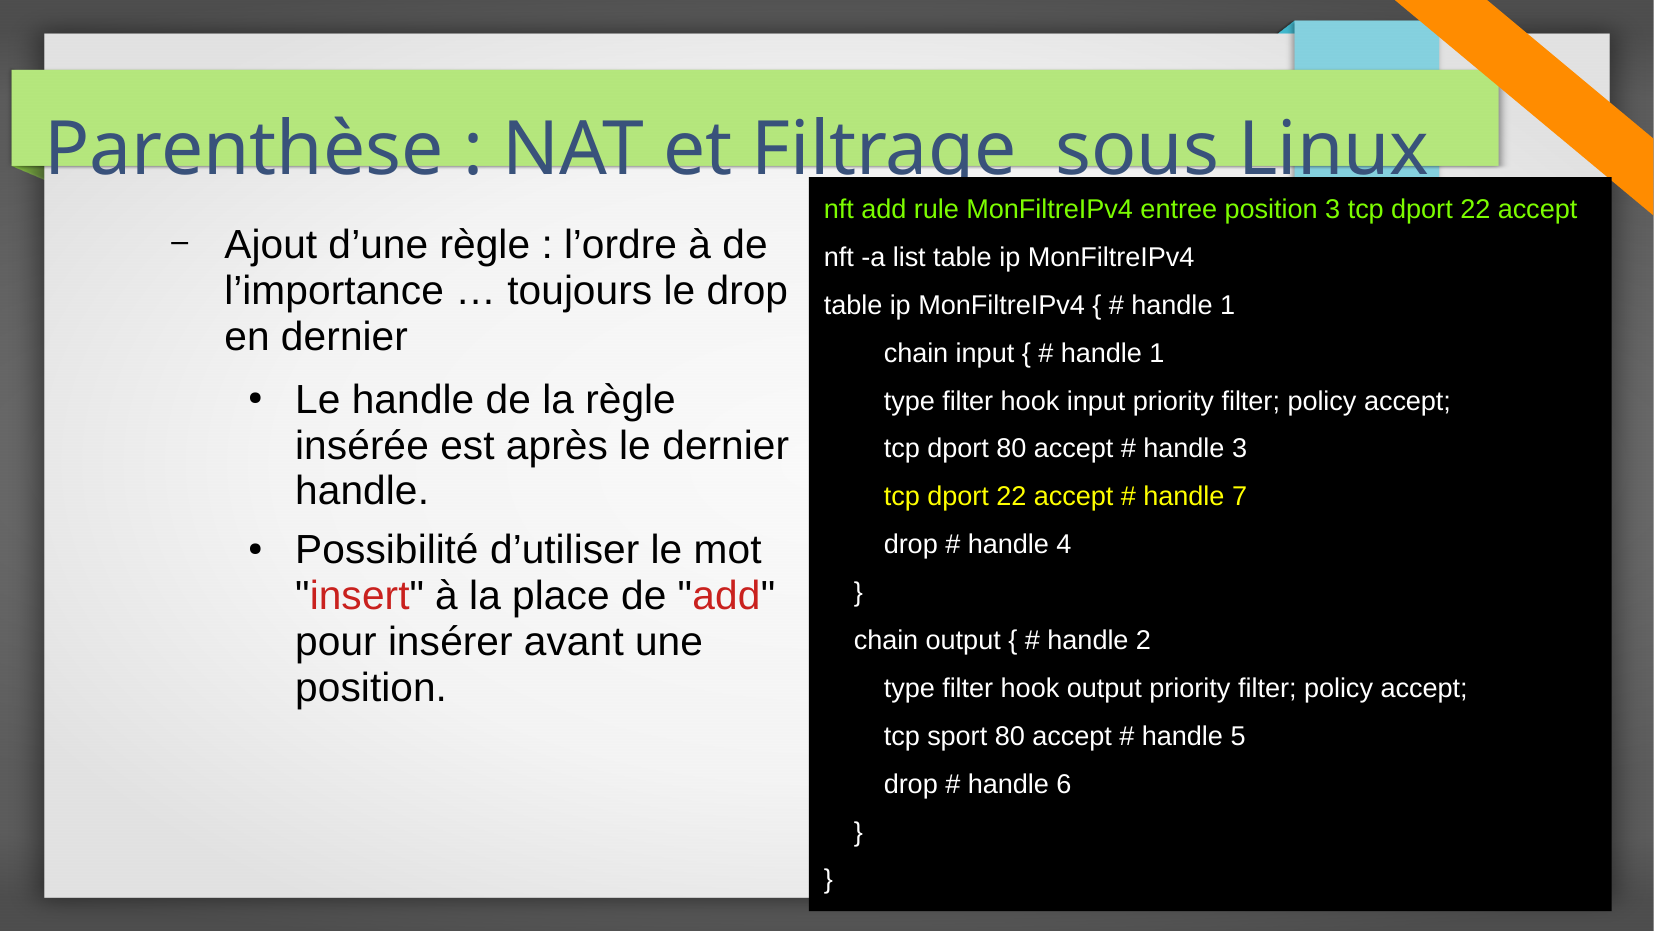

Parenthèse : NAT et Filtrage sous Linux
nft add rule MonFiltreIPv4 entree position 3 tcp dport 22 accept
nft -a list table ip MonFiltreIPv4
table ip MonFiltreIPv4 { # handle 1
 chain input { # handle 1
 type filter hook input priority filter; policy accept;
 tcp dport 80 accept # handle 3
 tcp dport 22 accept # handle 7
 drop # handle 4
 }
 chain output { # handle 2
 type filter hook output priority filter; policy accept;
 tcp sport 80 accept # handle 5
 drop # handle 6
 }
}
# Ajout d’une règle : l’ordre à de l’importance … toujours le drop en dernier
Le handle de la règle insérée est après le dernier handle.
Possibilité d’utiliser le mot "insert" à la place de "add" pour insérer avant une position.